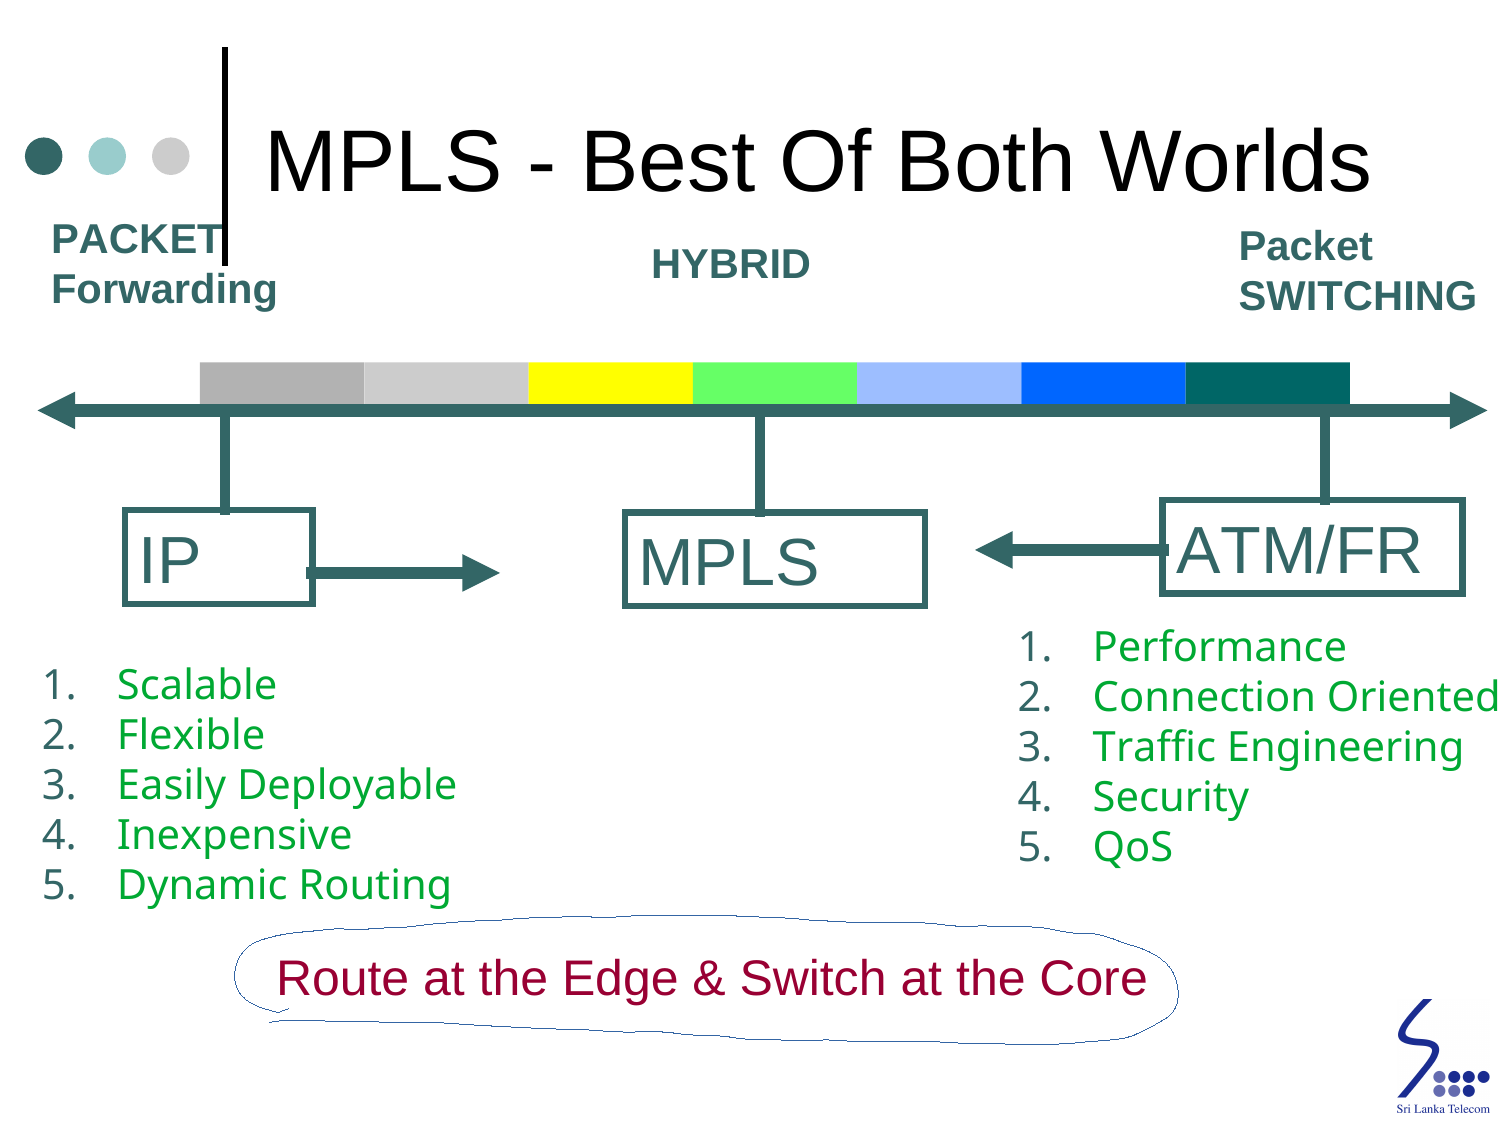

# MPLS - Best Of Both Worlds
PACKET
Forwarding
Packet
SWITCHING
HYBRID
IP
MPLS
ATM/FR
Performance
Connection Oriented
Traffic Engineering
Security
QoS
Scalable
Flexible
Easily Deployable
Inexpensive
Dynamic Routing
Route at the Edge & Switch at the Core